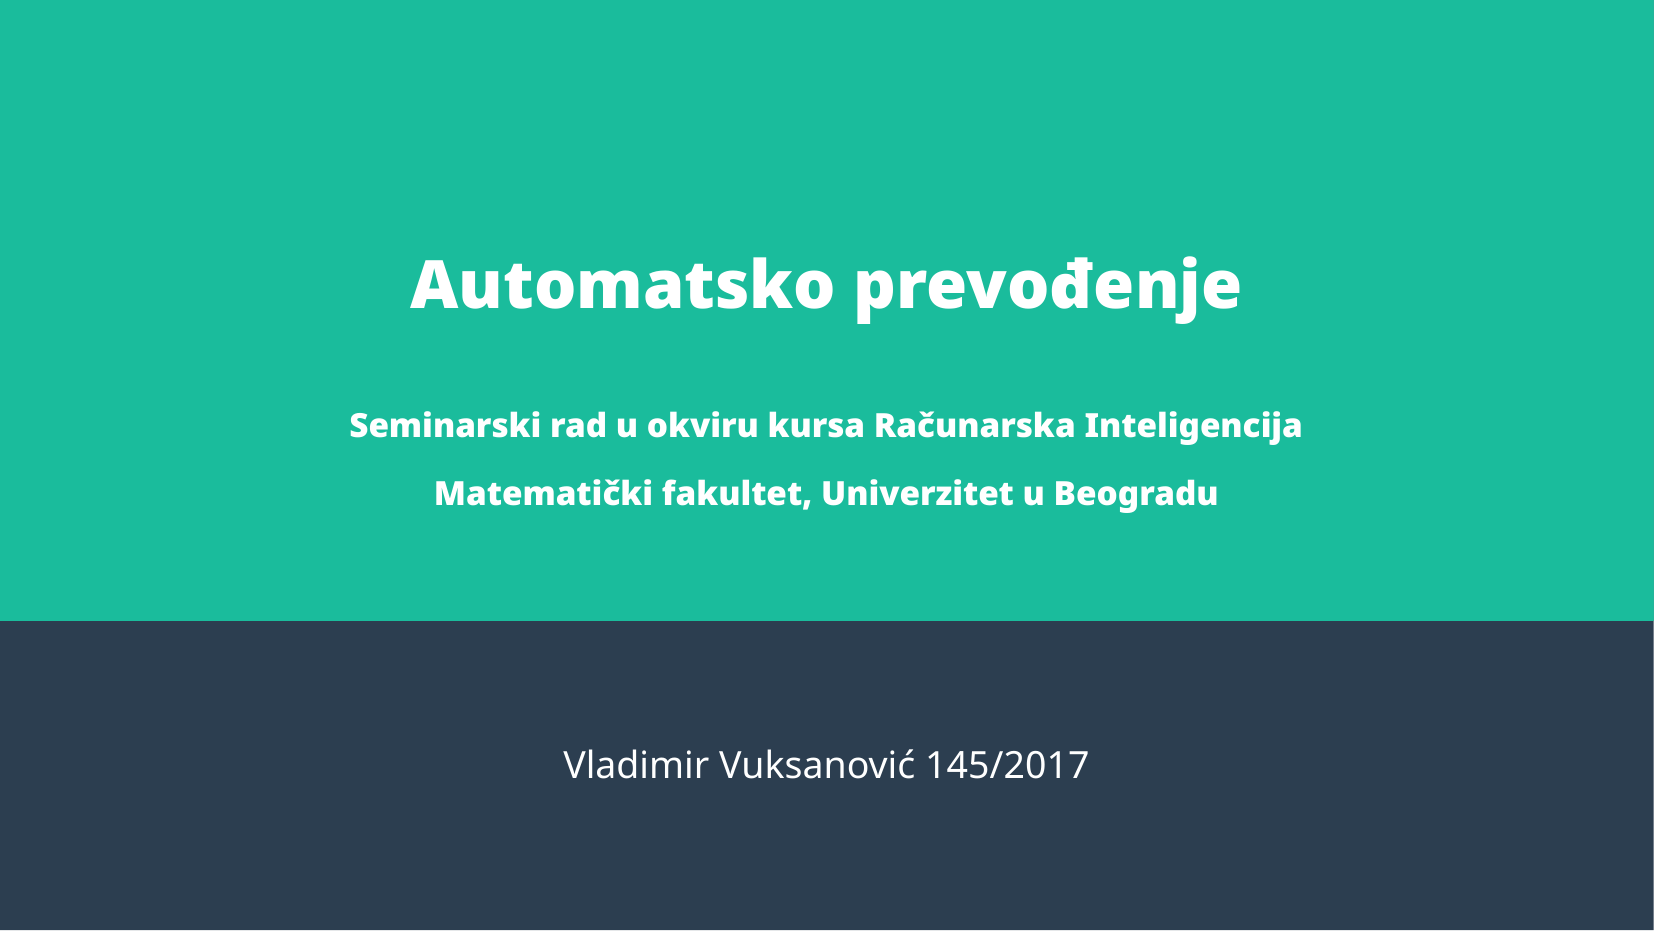

# Automatsko prevođenje Seminarski rad u okviru kursa Računarska Inteligencija Matematički fakultet, Univerzitet u Beogradu
Vladimir Vuksanović 145/2017